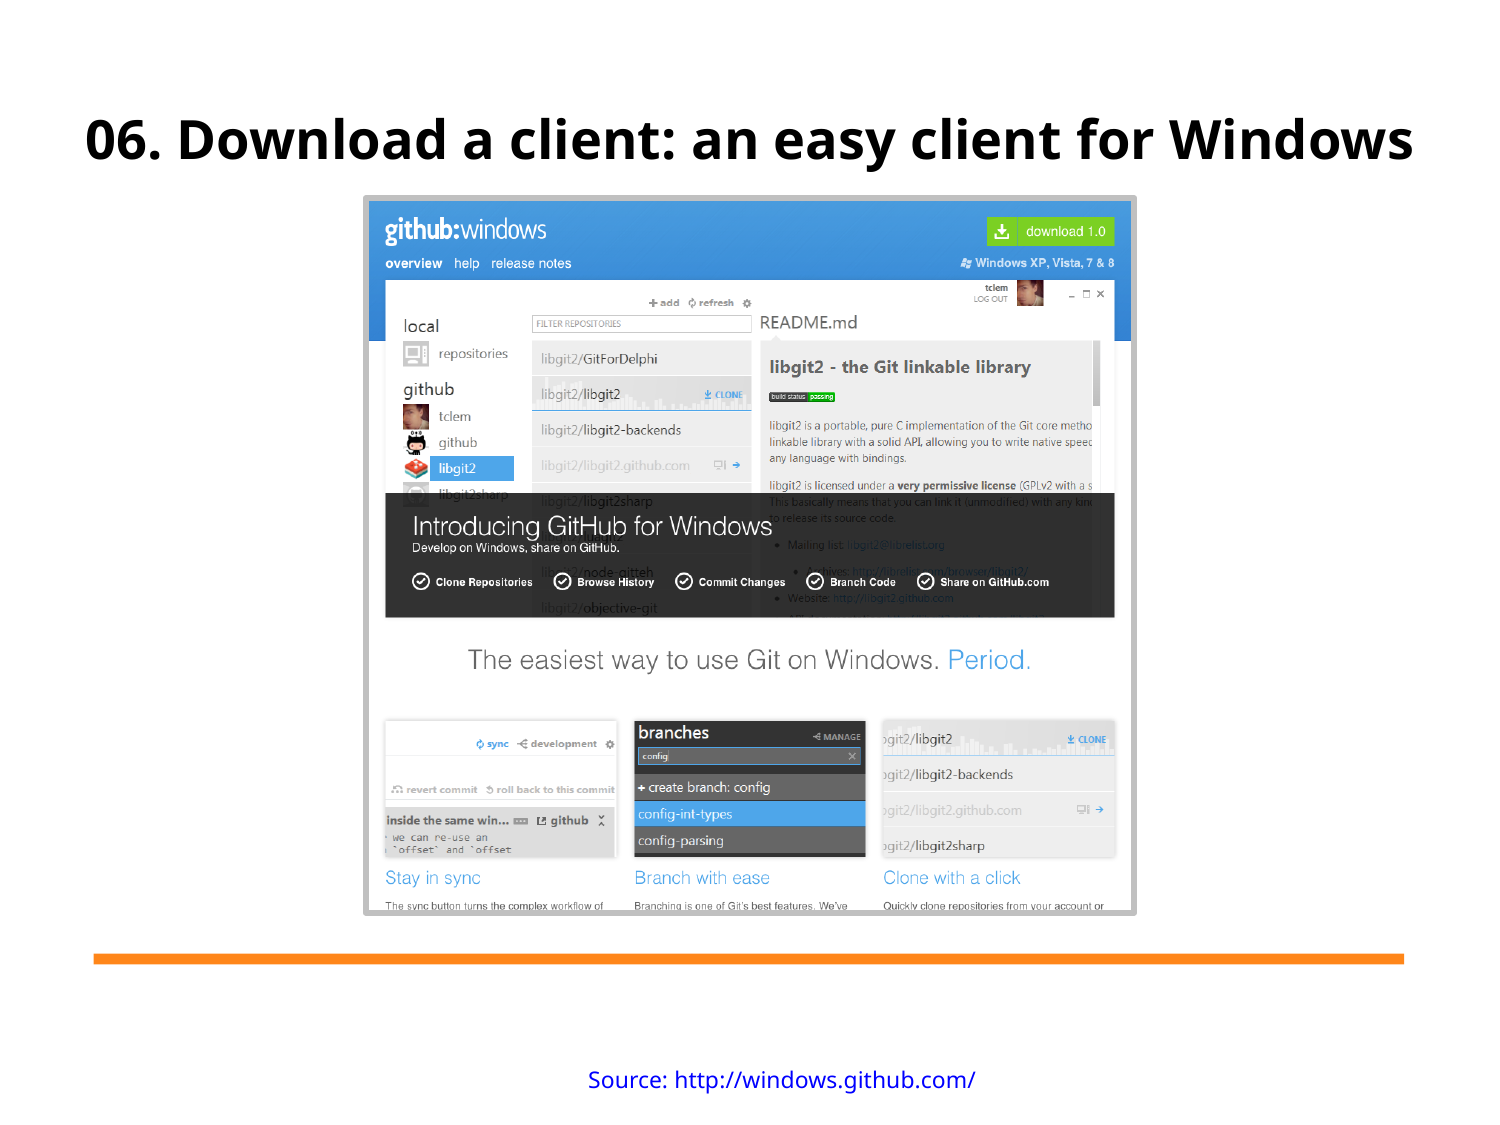

# 06. Download a client: an easy client for Windows
Source: http://windows.github.com/